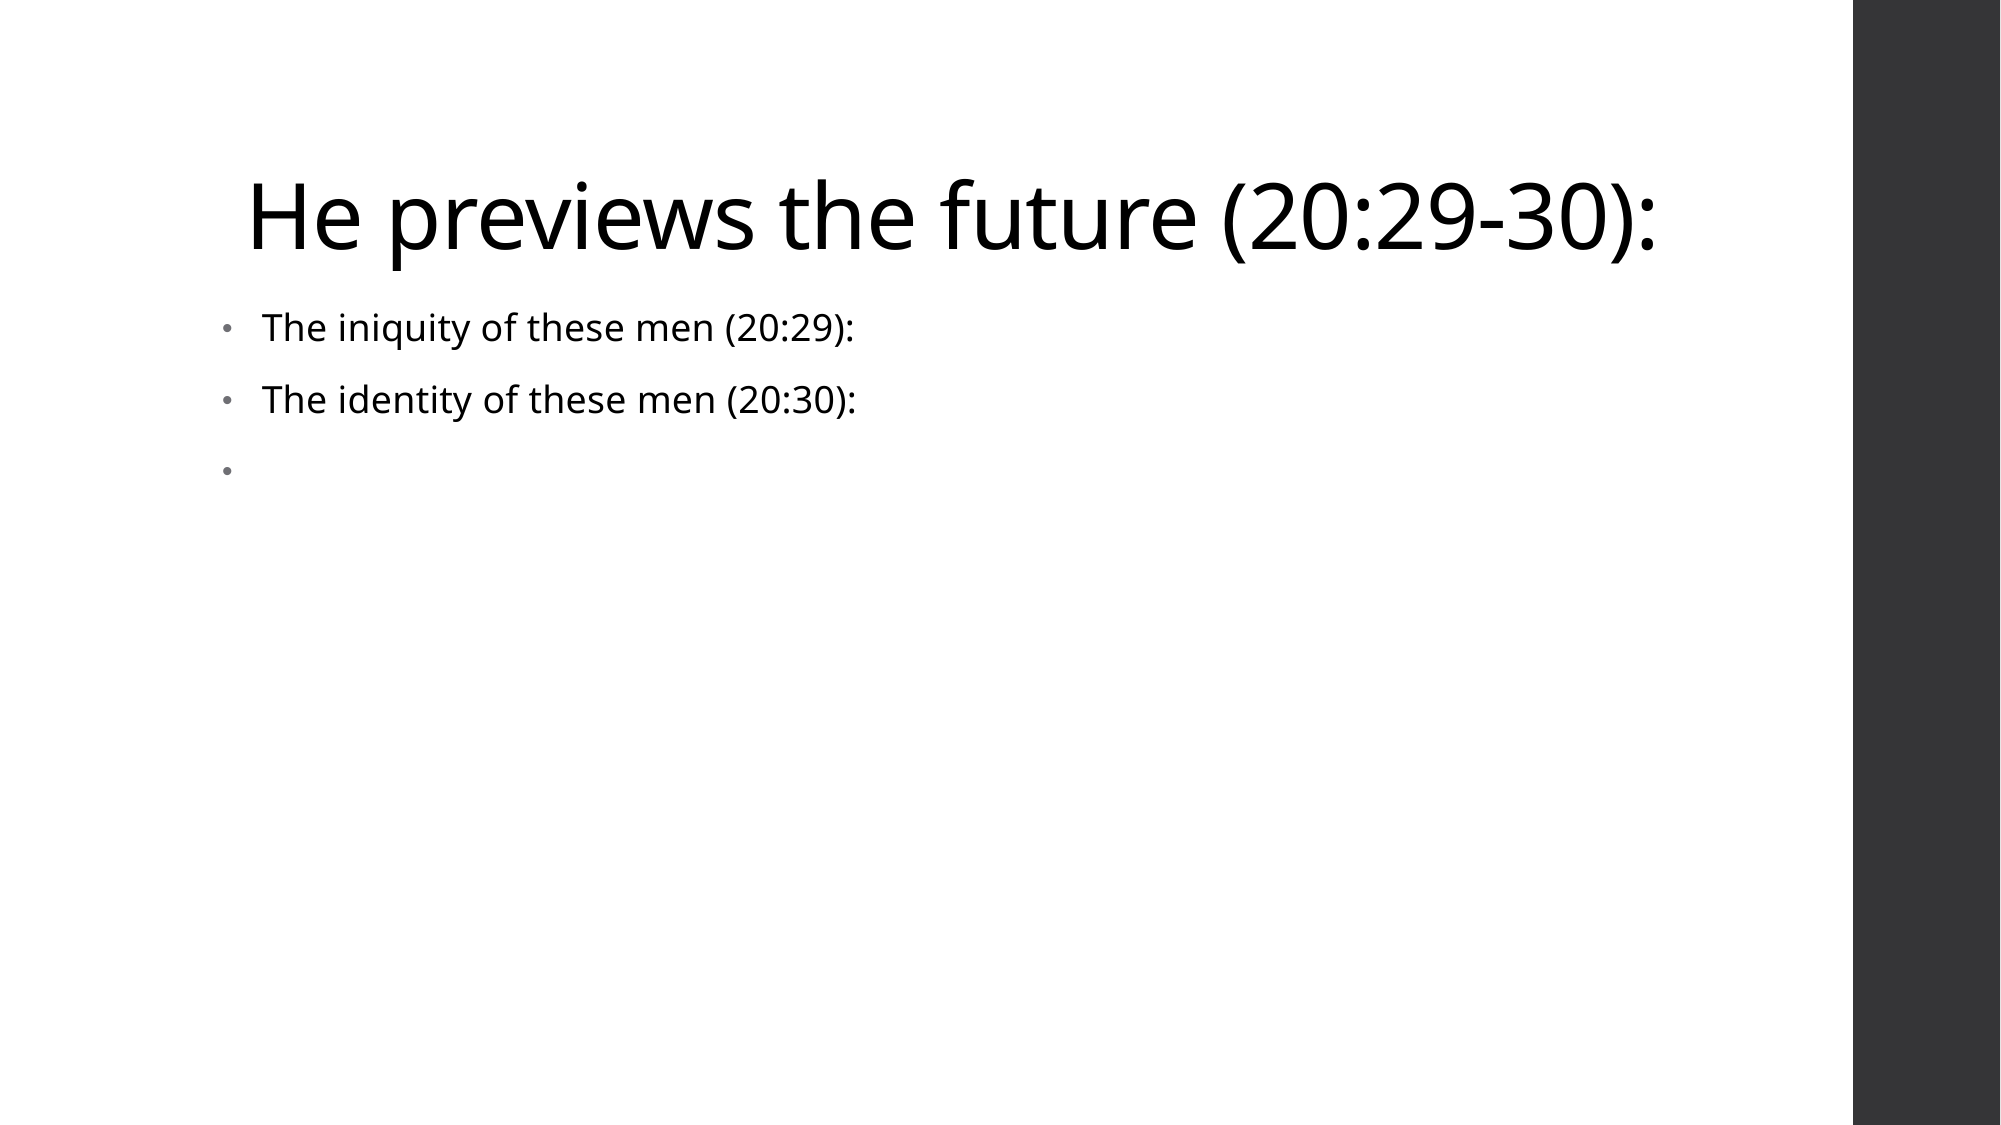

# He previews the future (20:29-30):
 The iniquity of these men (20:29):
 The identity of these men (20:30):